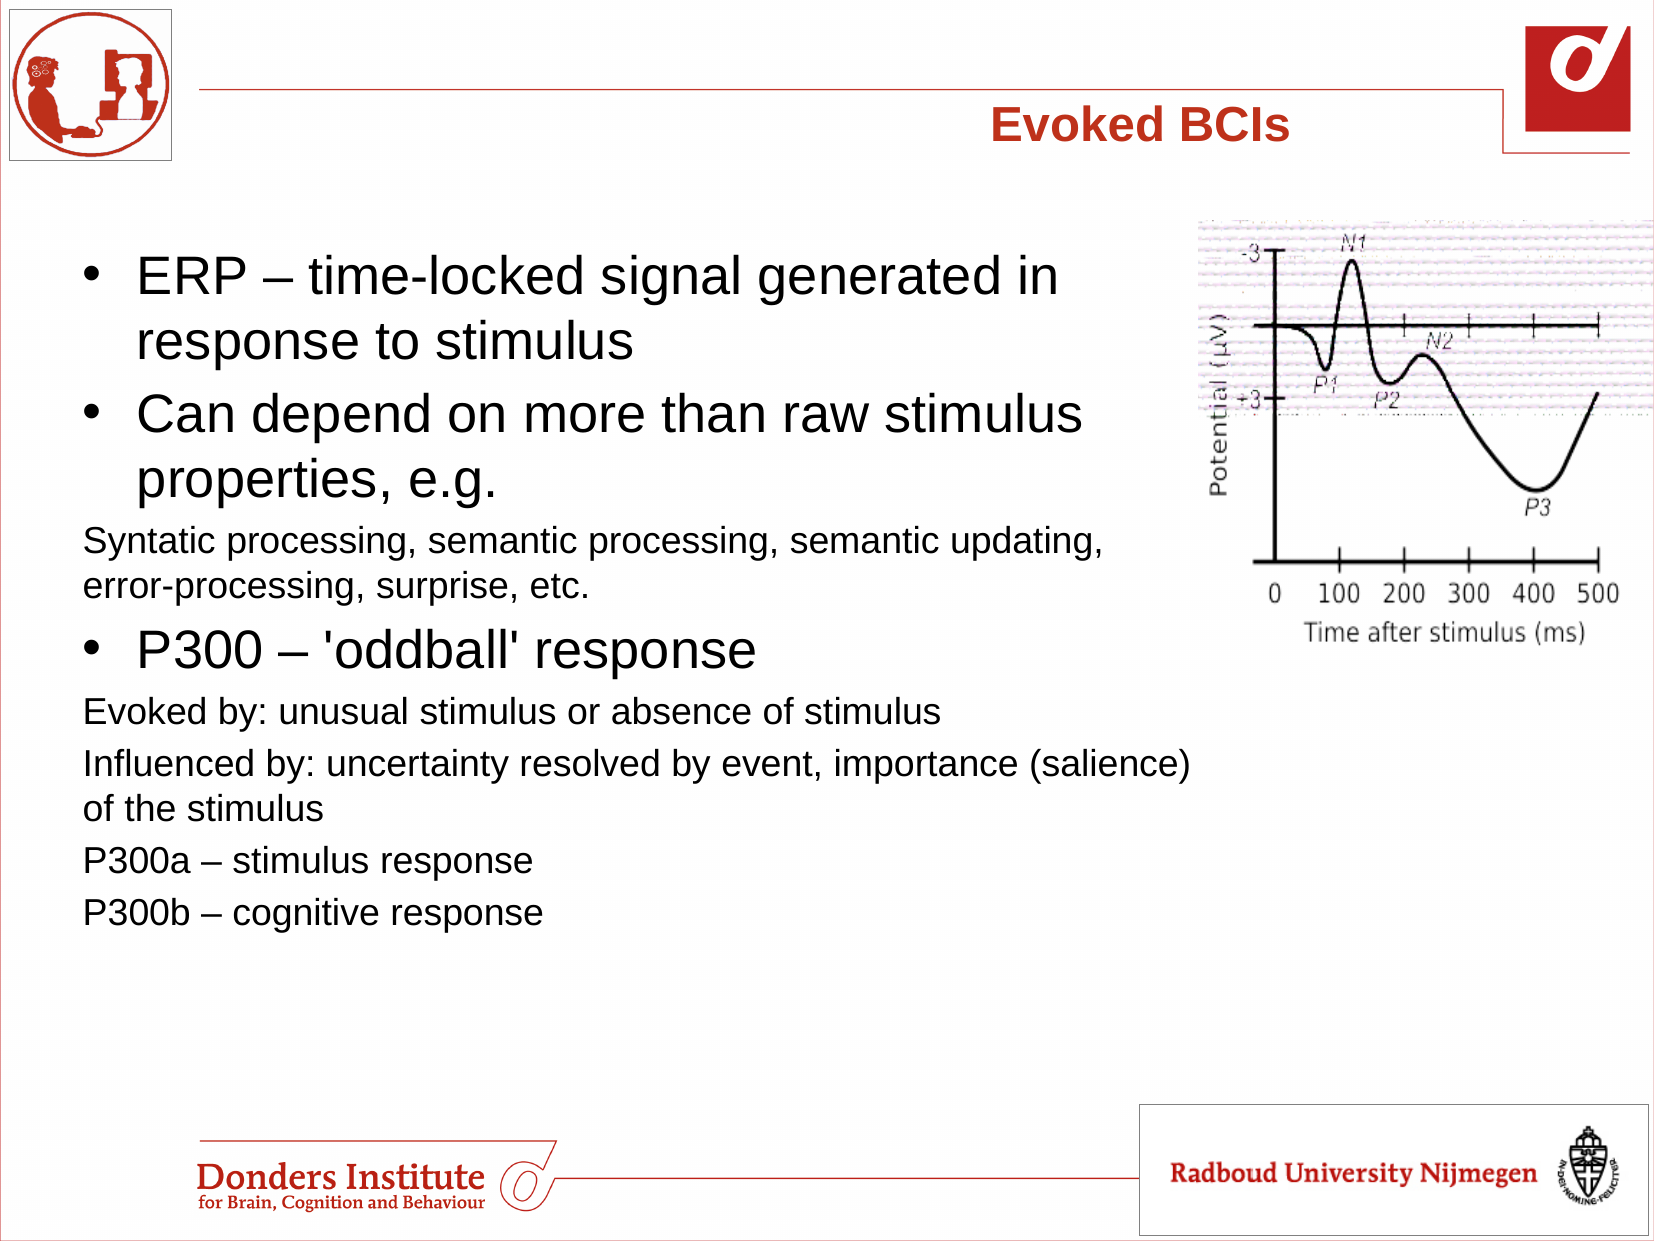

# Evoked BCIs
ERP – time-locked signal generated in response to stimulus
Can depend on more than raw stimulus properties, e.g.
Syntatic processing, semantic processing, semantic updating, error-processing, surprise, etc.
P300 – 'oddball' response
Evoked by: unusual stimulus or absence of stimulus
Influenced by: uncertainty resolved by event, importance (salience) of the stimulus
P300a – stimulus response
P300b – cognitive response